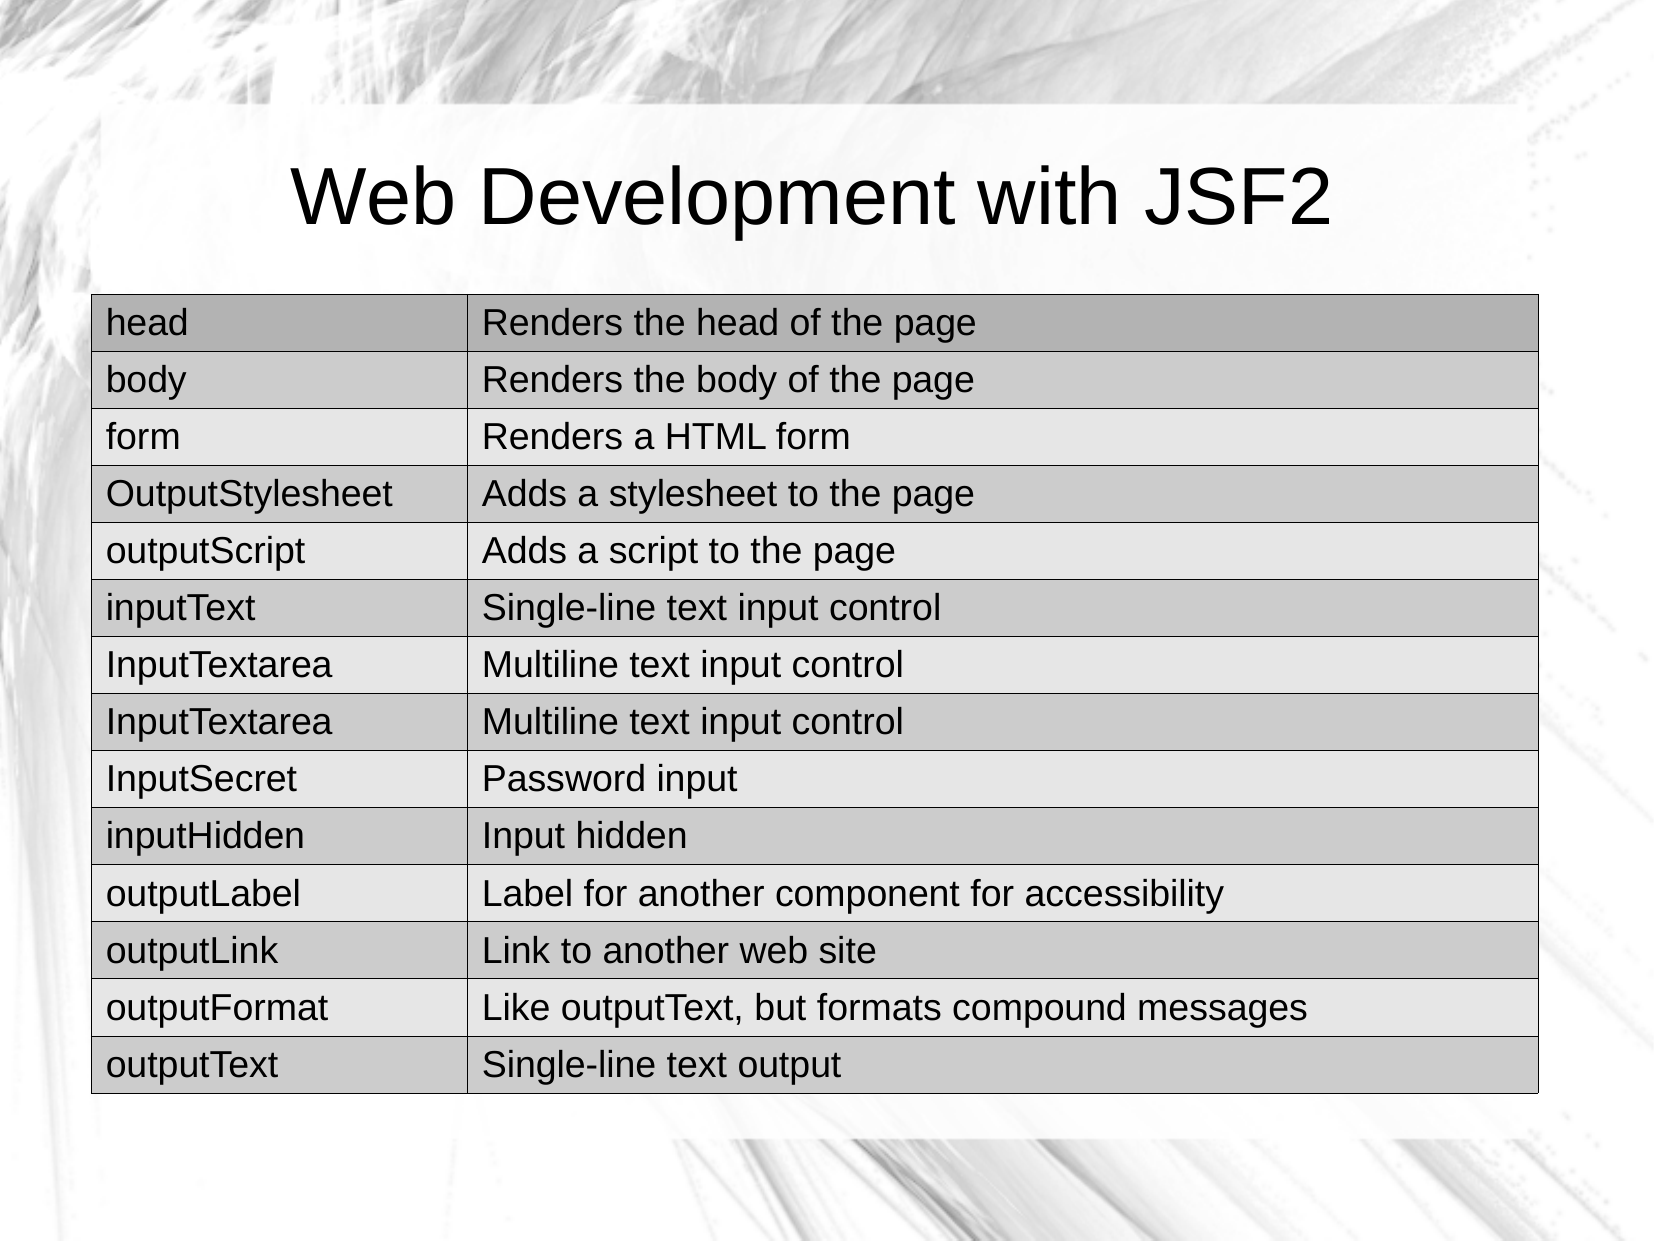

# Web Development with JSF2
| head | Renders the head of the page |
| --- | --- |
| body | Renders the body of the page |
| form | Renders a HTML form |
| OutputStylesheet | Adds a stylesheet to the page |
| outputScript | Adds a script to the page |
| inputText | Single-line text input control |
| InputTextarea | Multiline text input control |
| InputTextarea | Multiline text input control |
| InputSecret | Password input |
| inputHidden | Input hidden |
| outputLabel | Label for another component for accessibility |
| outputLink | Link to another web site |
| outputFormat | Like outputText, but formats compound messages |
| outputText | Single-line text output |